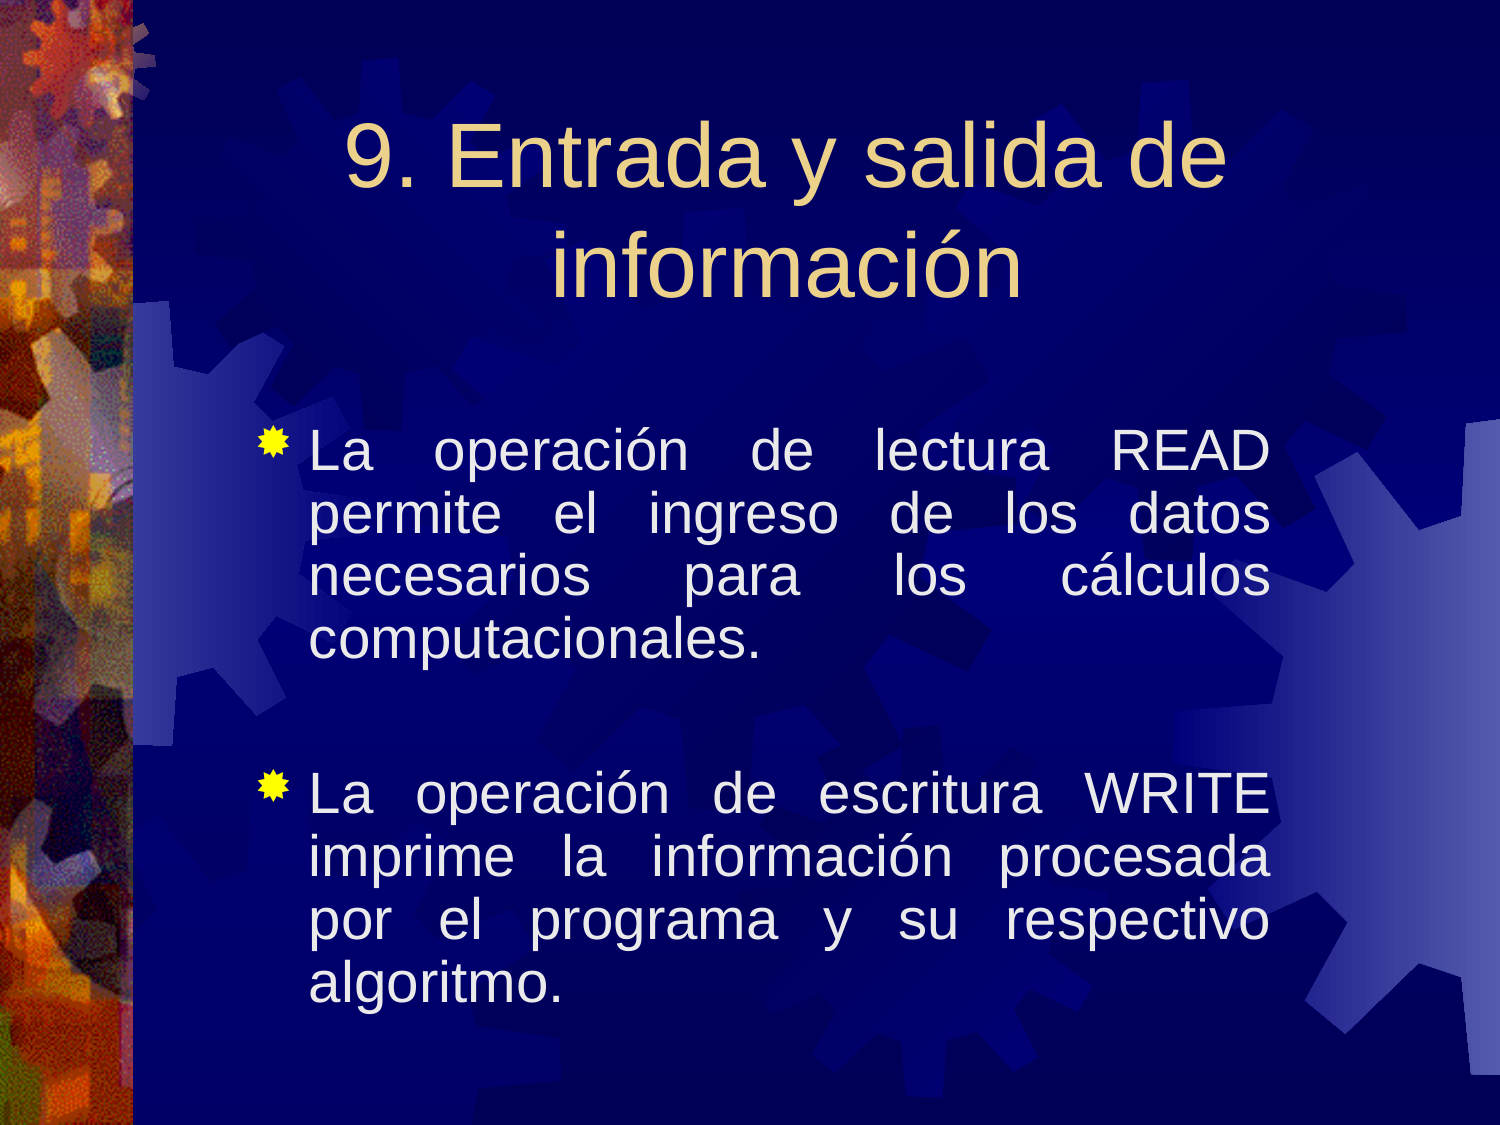

# 9. Entrada y salida de información
La operación de lectura READ permite el ingreso de los datos necesarios para los cálculos computacionales.
La operación de escritura WRITE imprime la información procesada por el programa y su respectivo algoritmo.